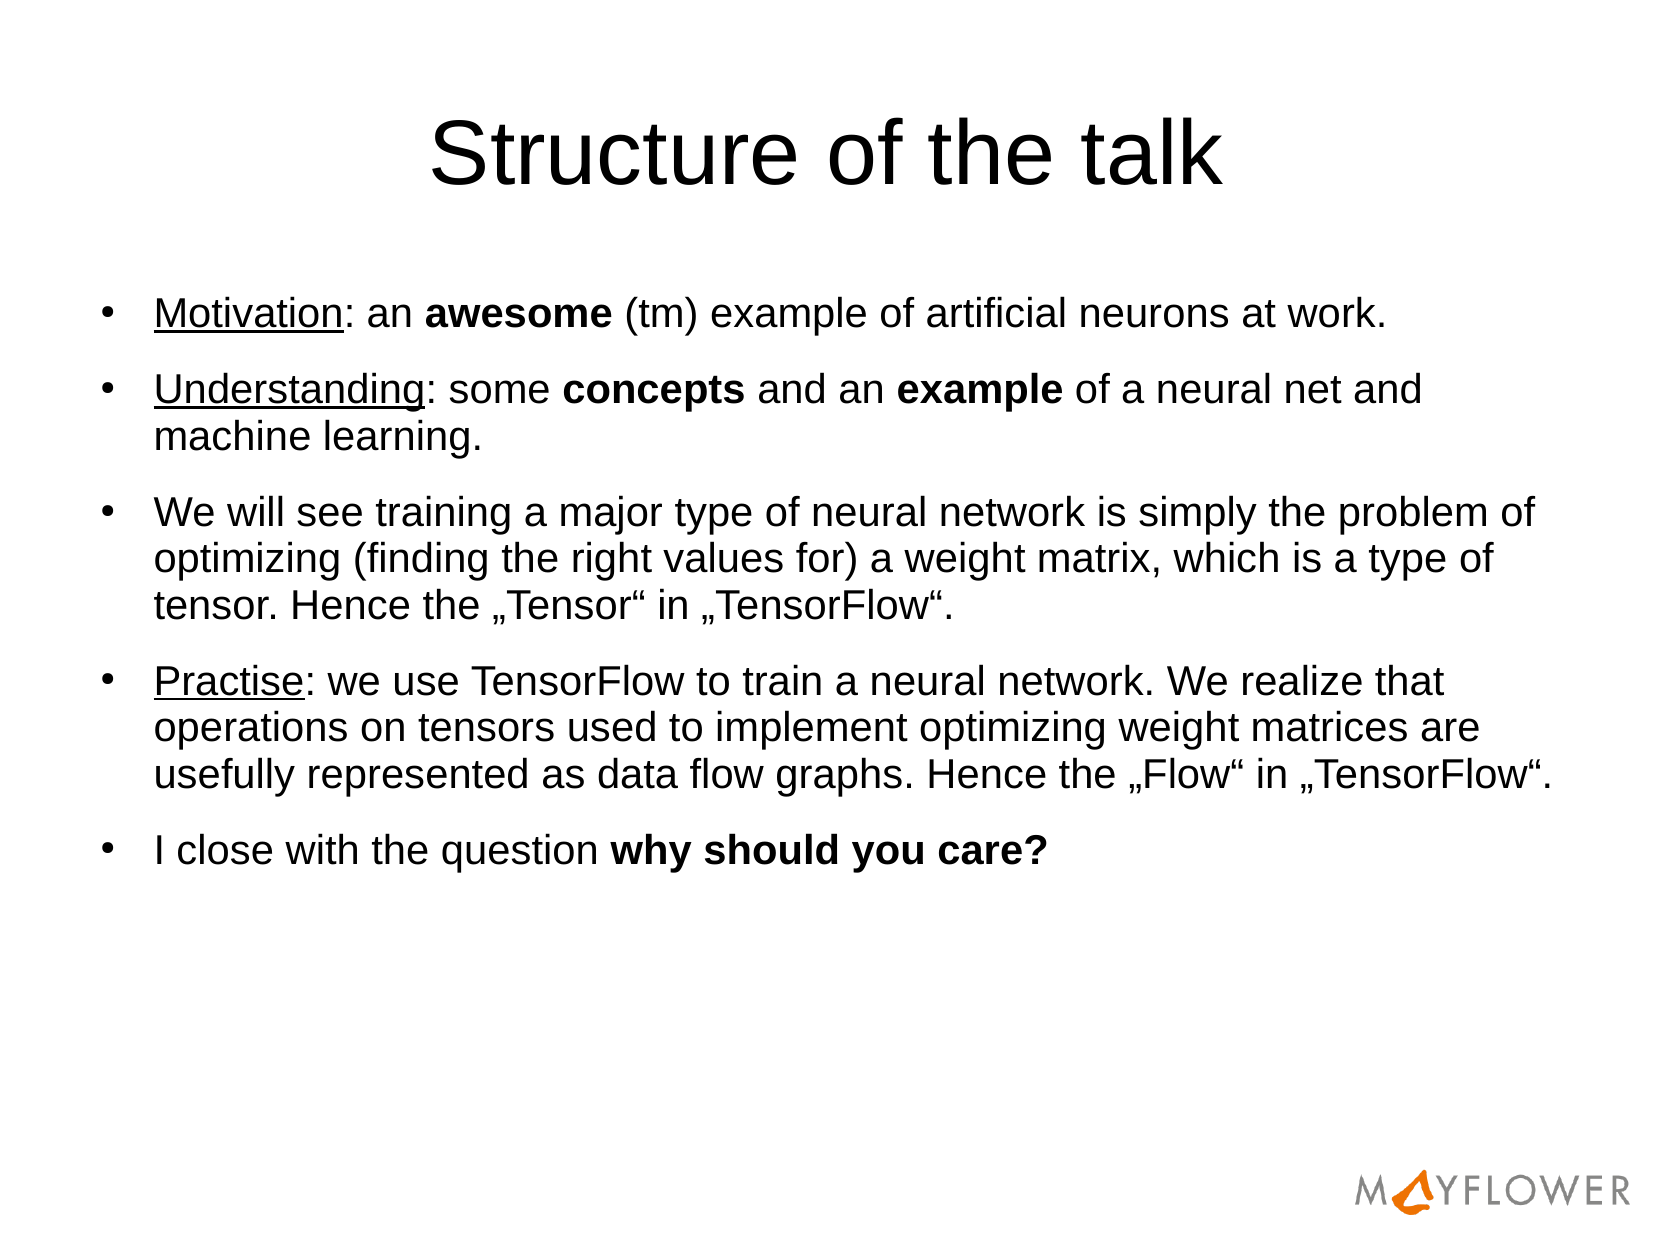

# Structure of the talk
Motivation: an awesome (tm) example of artificial neurons at work.
Understanding: some concepts and an example of a neural net and machine learning.
We will see training a major type of neural network is simply the problem of optimizing (finding the right values for) a weight matrix, which is a type of tensor. Hence the „Tensor“ in „TensorFlow“.
Practise: we use TensorFlow to train a neural network. We realize that operations on tensors used to implement optimizing weight matrices are usefully represented as data flow graphs. Hence the „Flow“ in „TensorFlow“.
I close with the question why should you care?